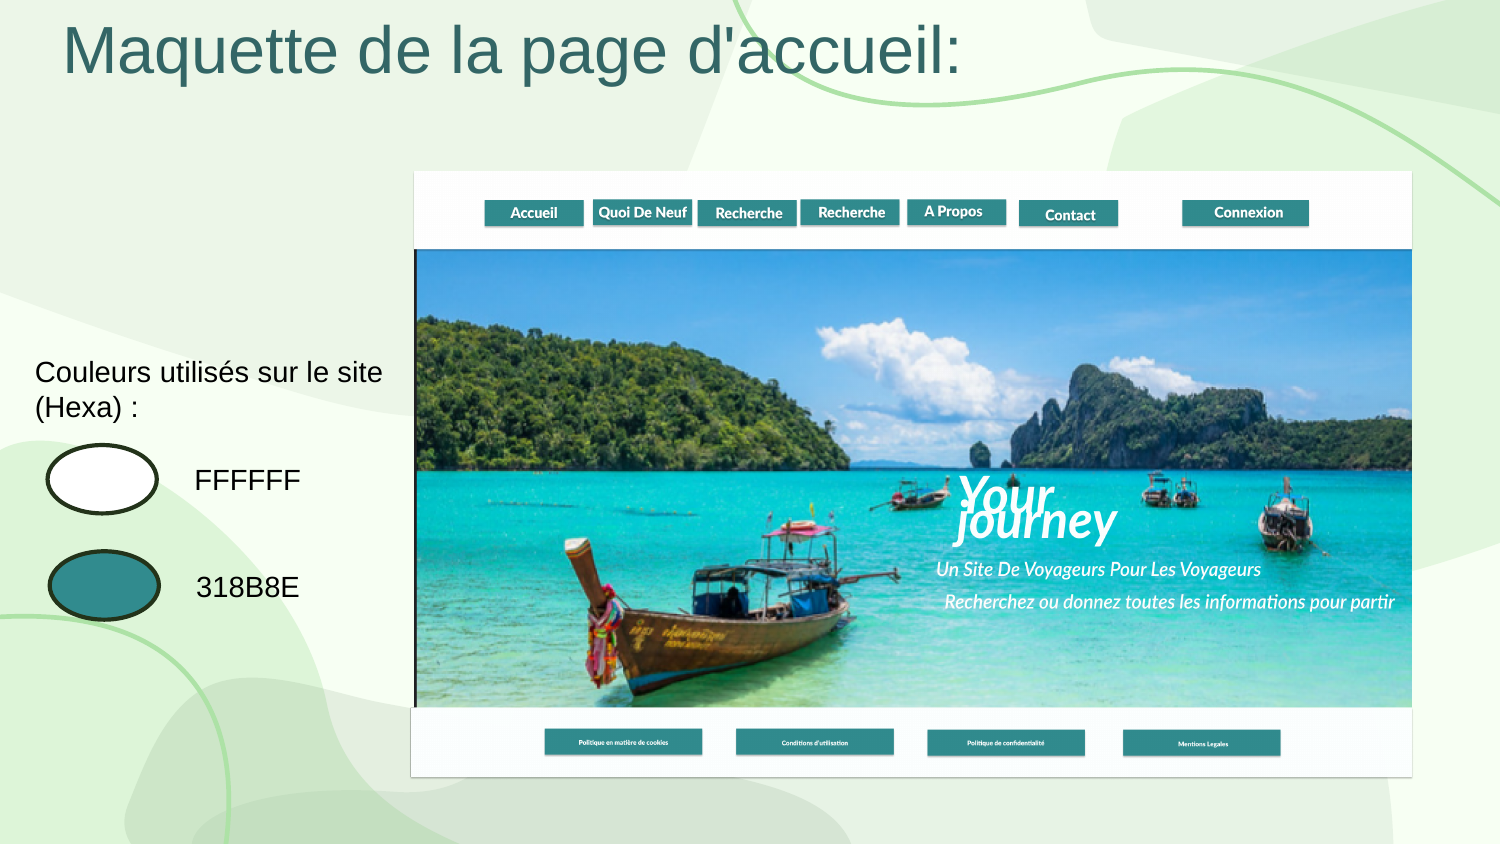

# Maquette de la page d'accueil:
Couleurs utilisés sur le site (Hexa) :
FFFFFF
318B8E